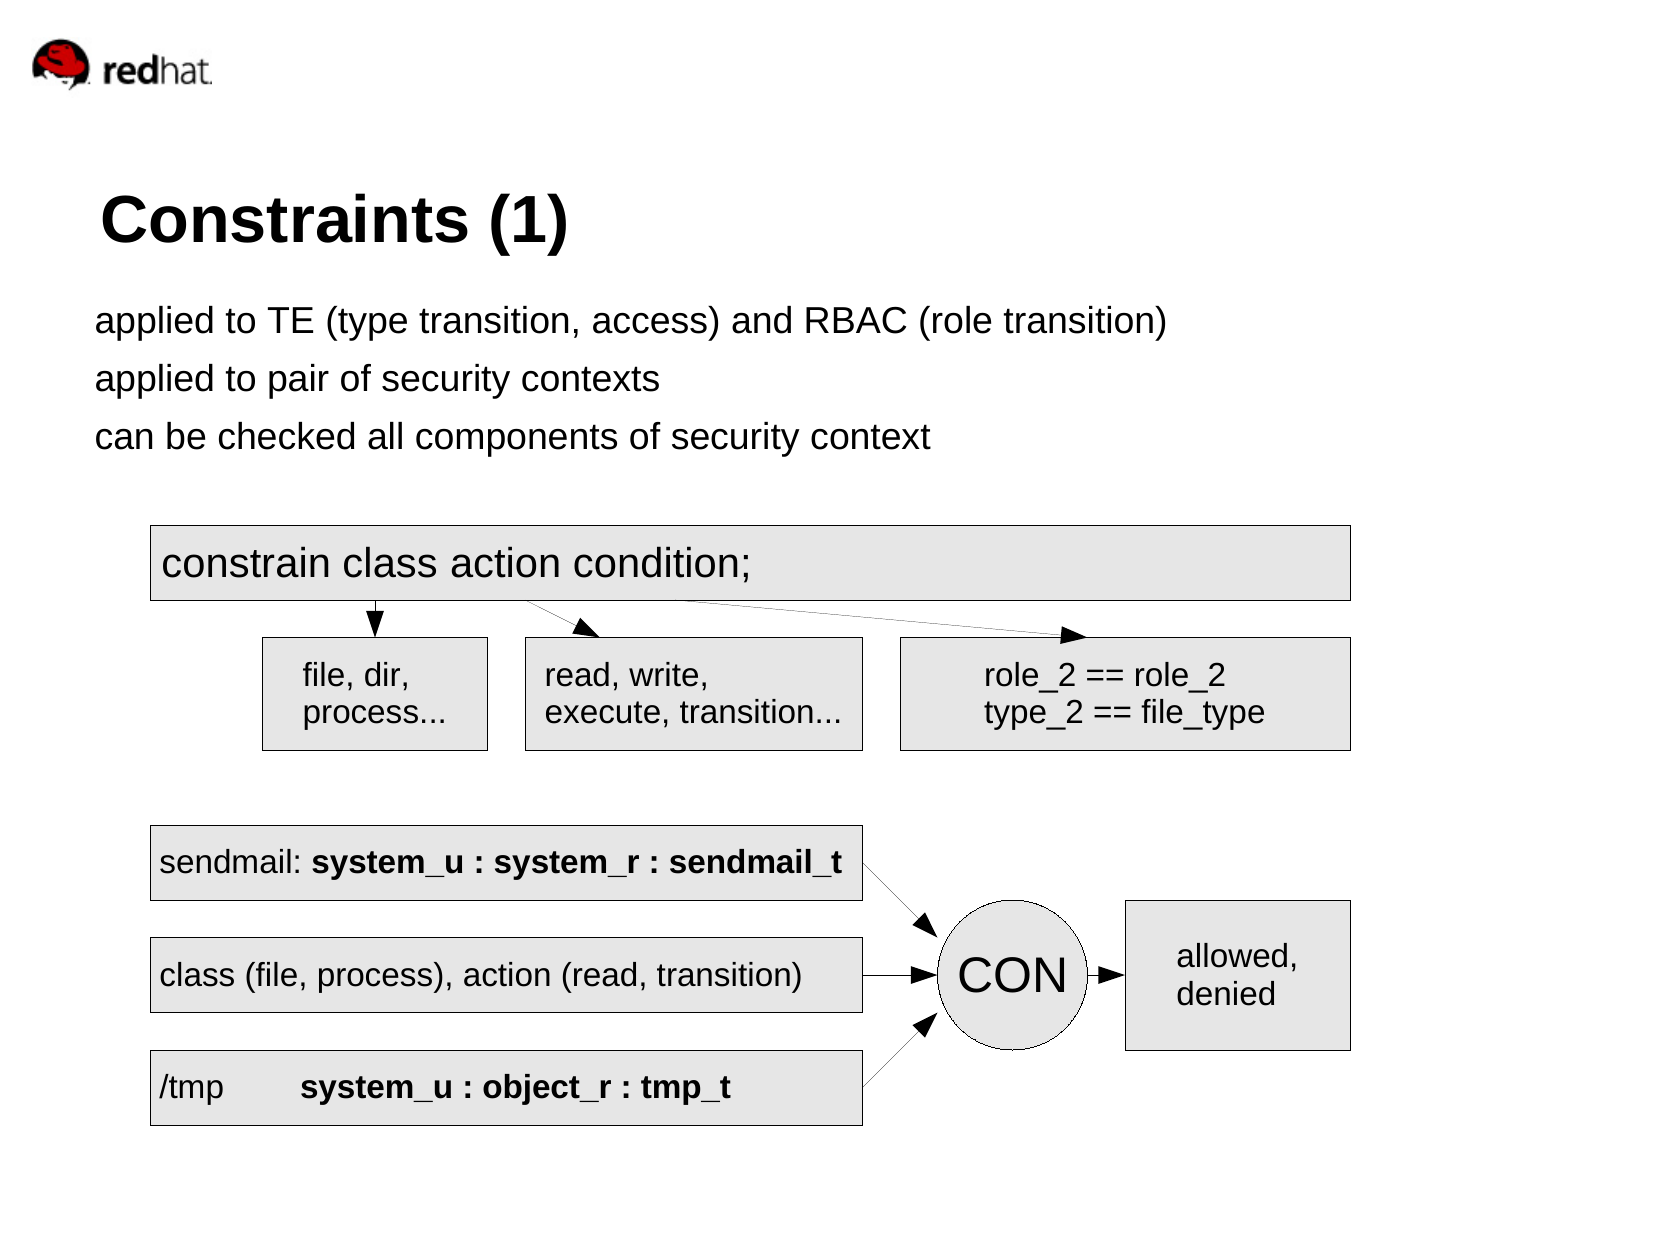

Constraints (1)
# applied to TE (type transition, access) and RBAC (role transition)
applied to pair of security contexts
can be checked all components of security context
 constrain class 	action condition;
file, dir,
process...
read, write,
execute, transition...
role_2 == role_2
type_2 == file_type
 sendmail: system_u : system_r : sendmail_t
CON
allowed,
denied
 class (file, process), action (read, transition)
 /tmp	system_u : object_r : tmp_t